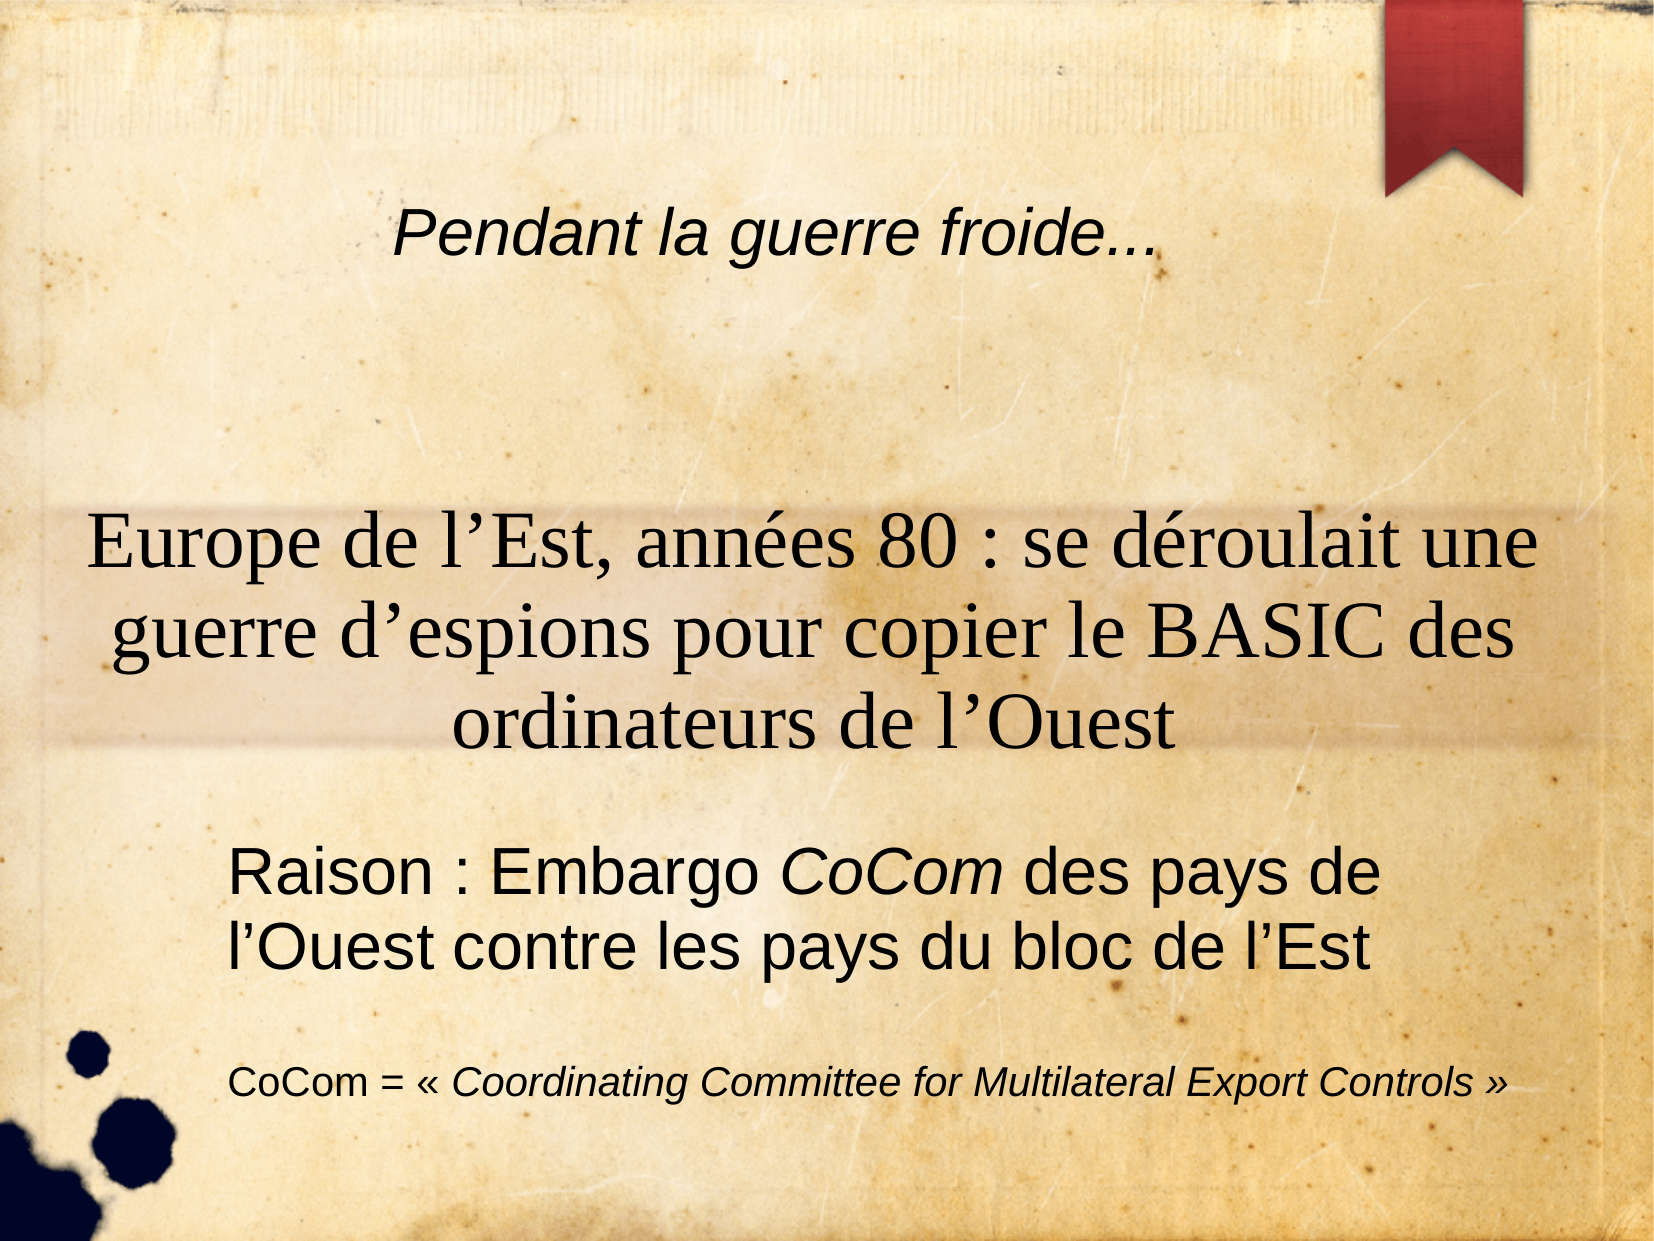

Pendant la guerre froide...
# Europe de l’Est, années 80 : se déroulait une guerre d’espions pour copier le BASIC des ordinateurs de l’Ouest
Raison : Embargo CoCom des pays de l’Ouest contre les pays du bloc de l’Est
CoCom = « Coordinating Committee for Multilateral Export Controls »